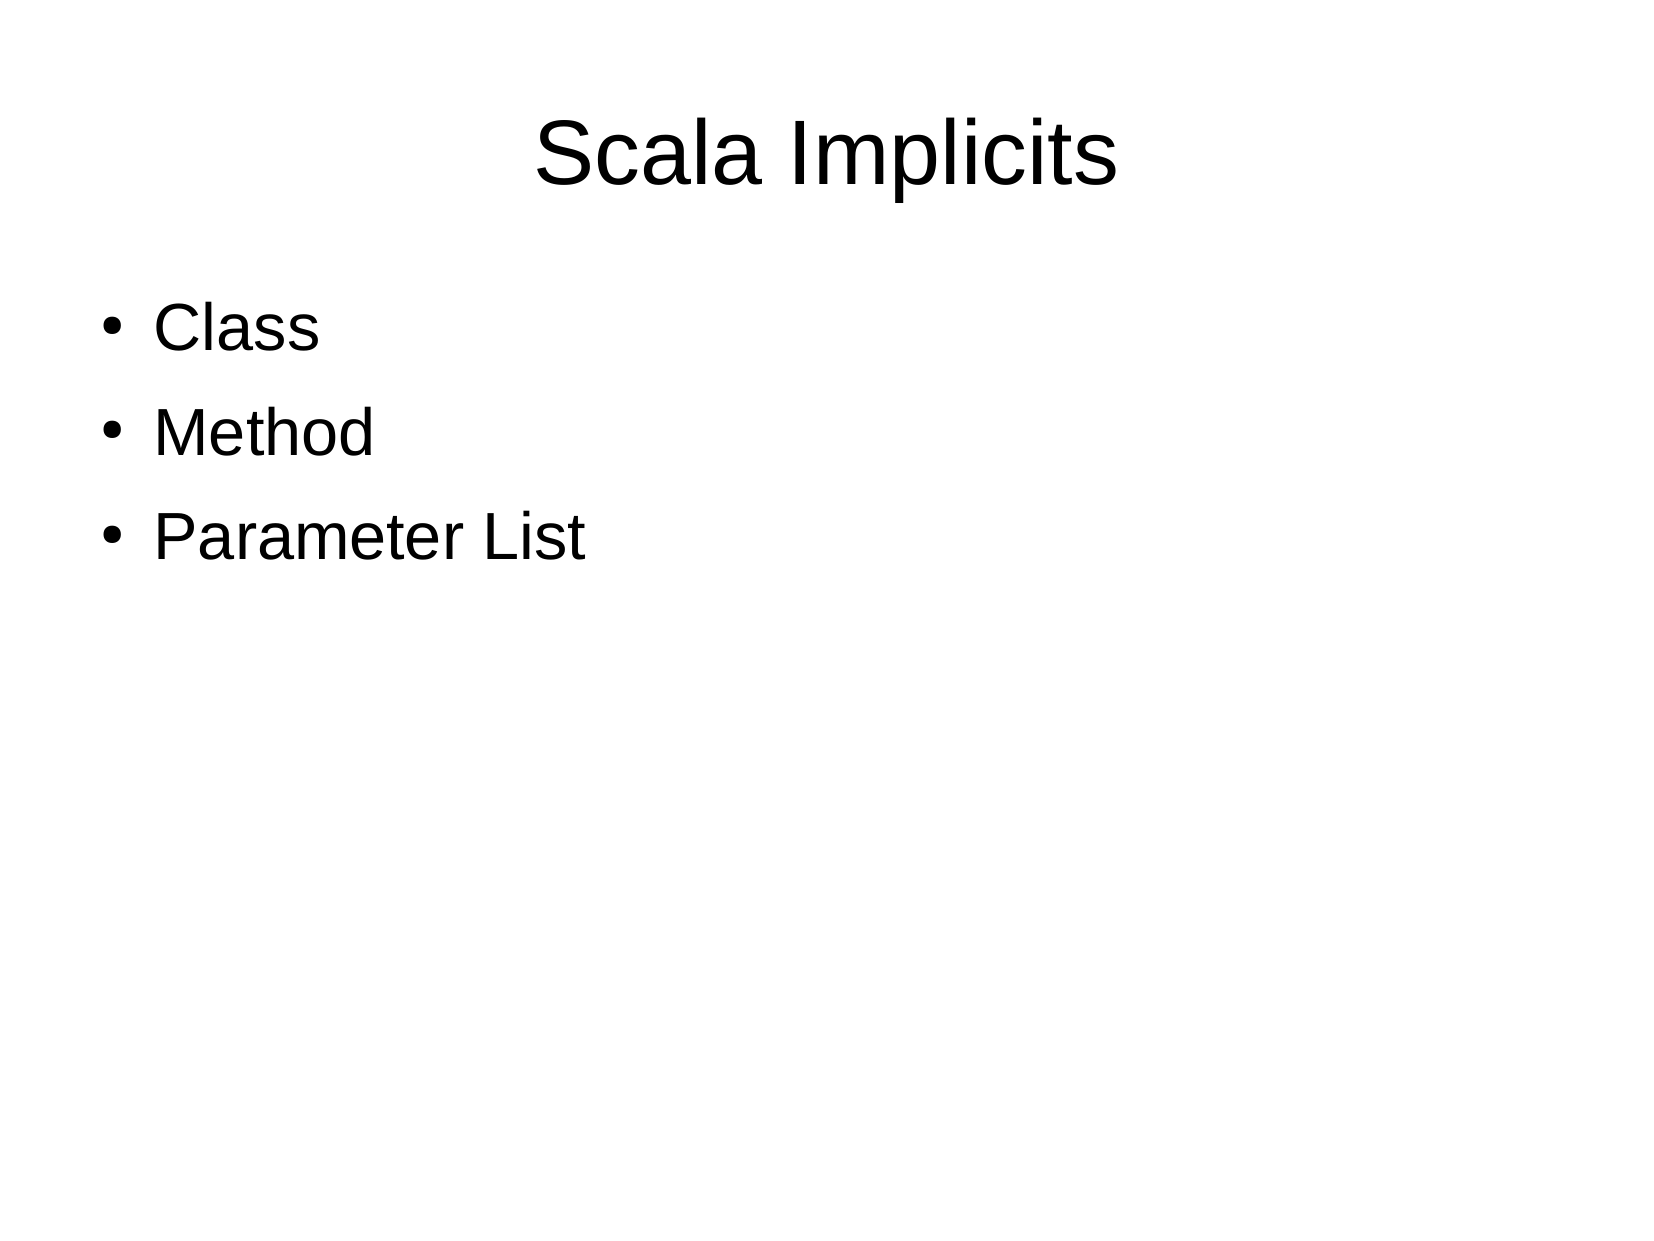

# Scala Implicits
Class
Method
Parameter List